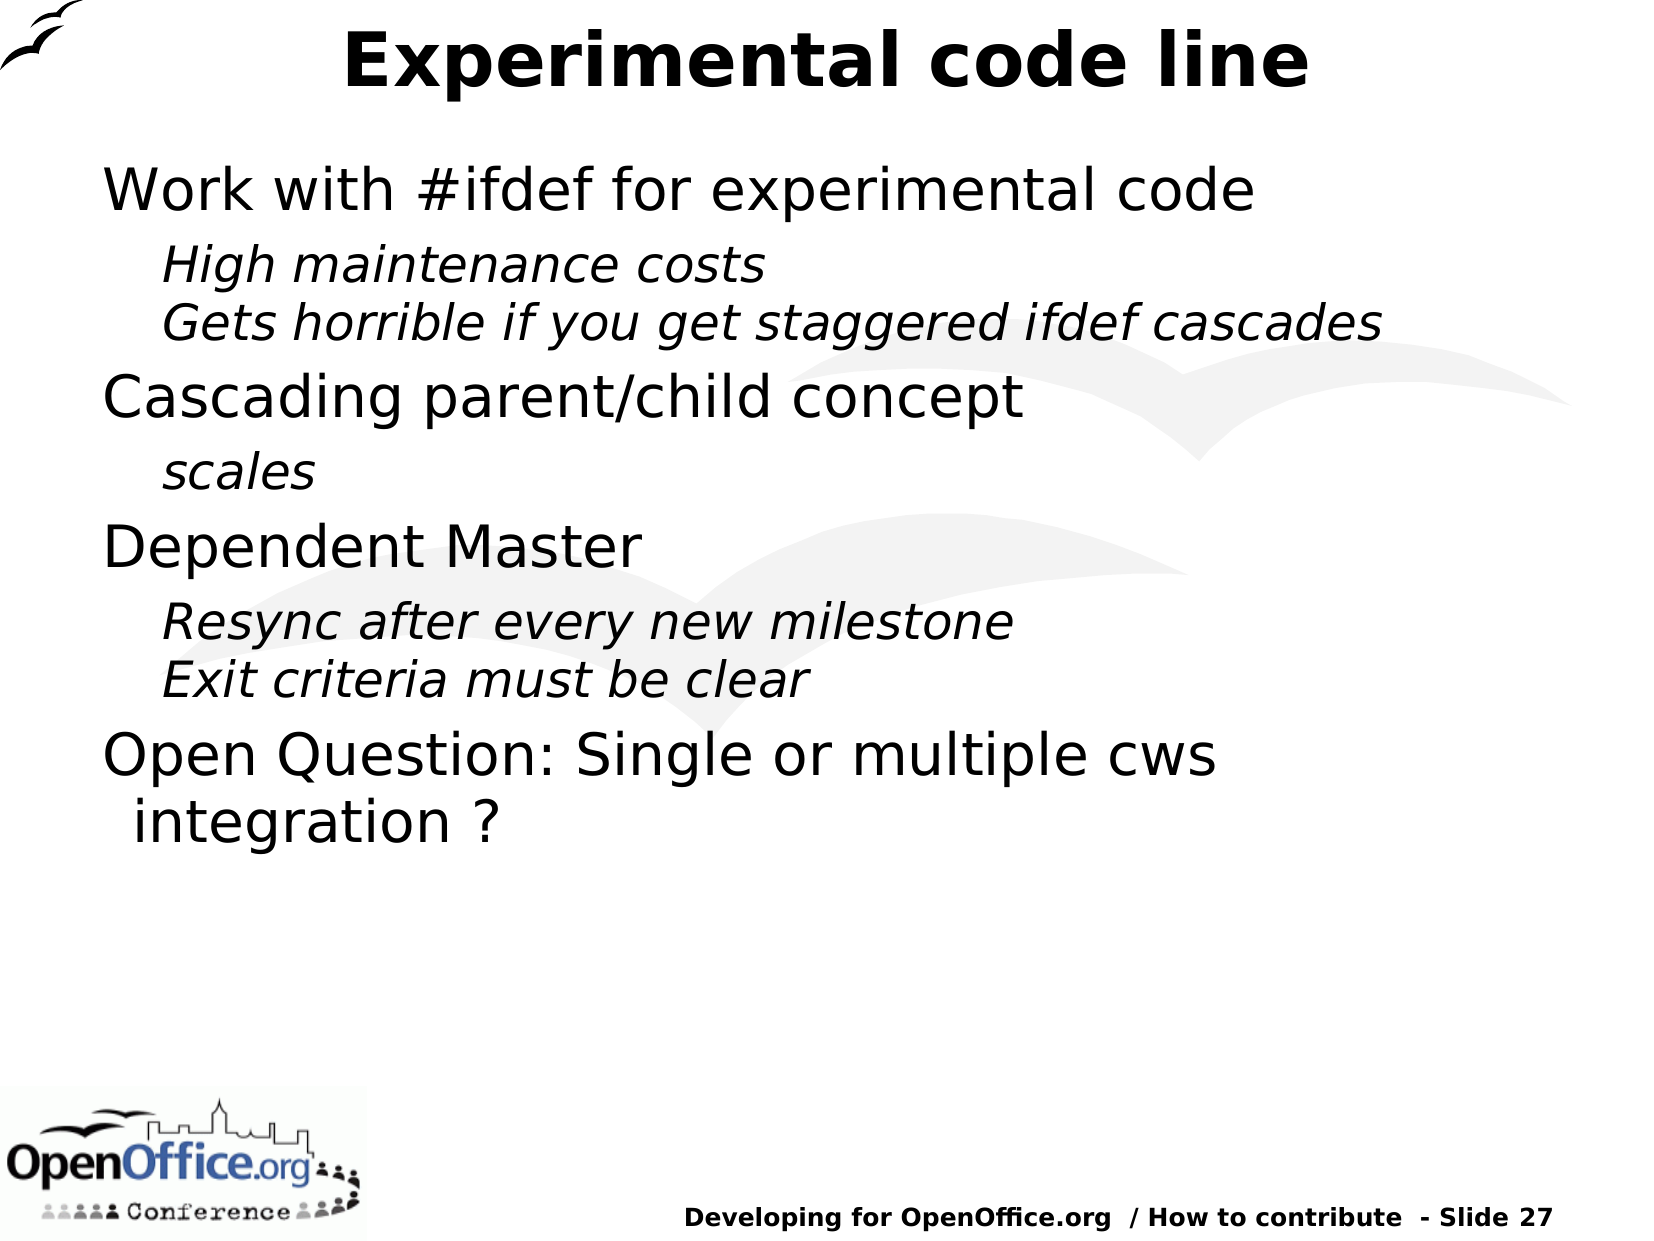

# Experimental code line
Work with #ifdef for experimental code
High maintenance costs
Gets horrible if you get staggered ifdef cascades
Cascading parent/child concept
scales
Dependent Master
Resync after every new milestone
Exit criteria must be clear
Open Question: Single or multiple cws integration ?